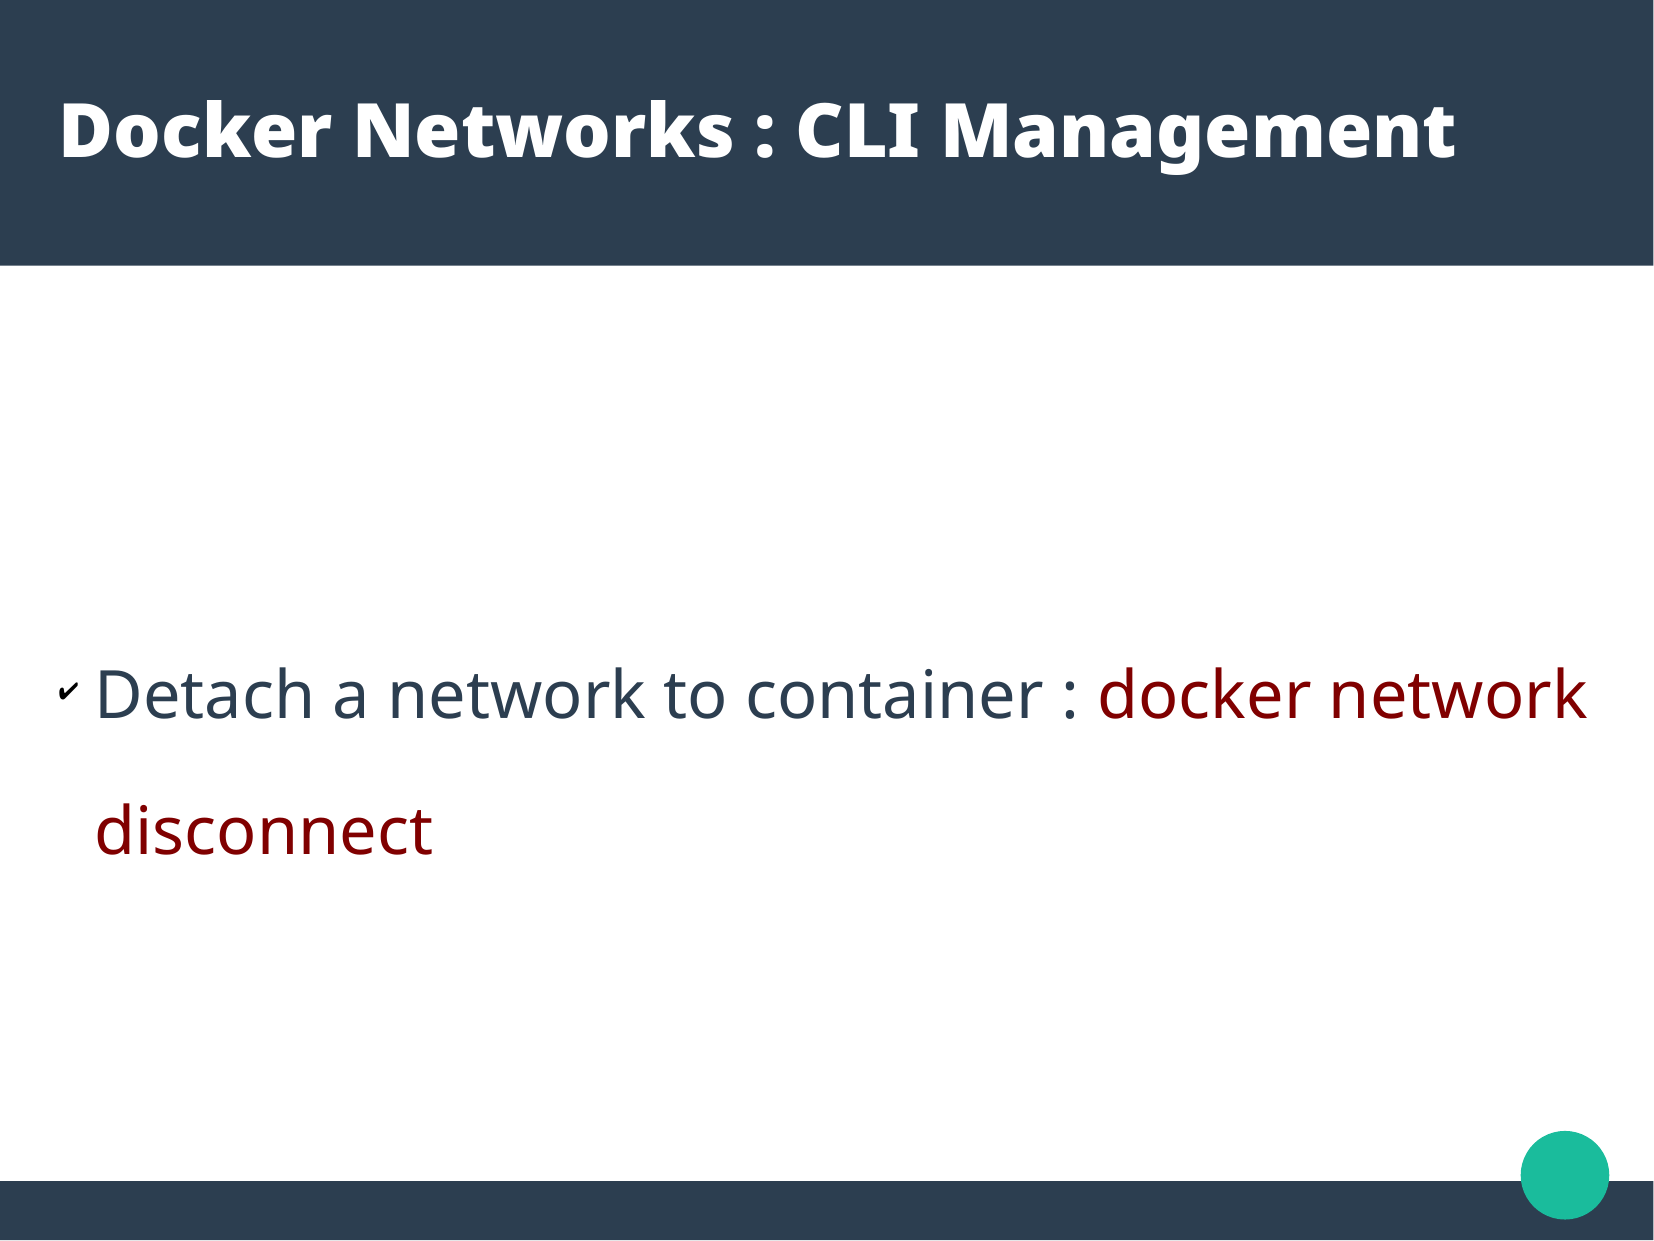

# Docker Networks : CLI Management
Detach a network to container : docker network disconnect